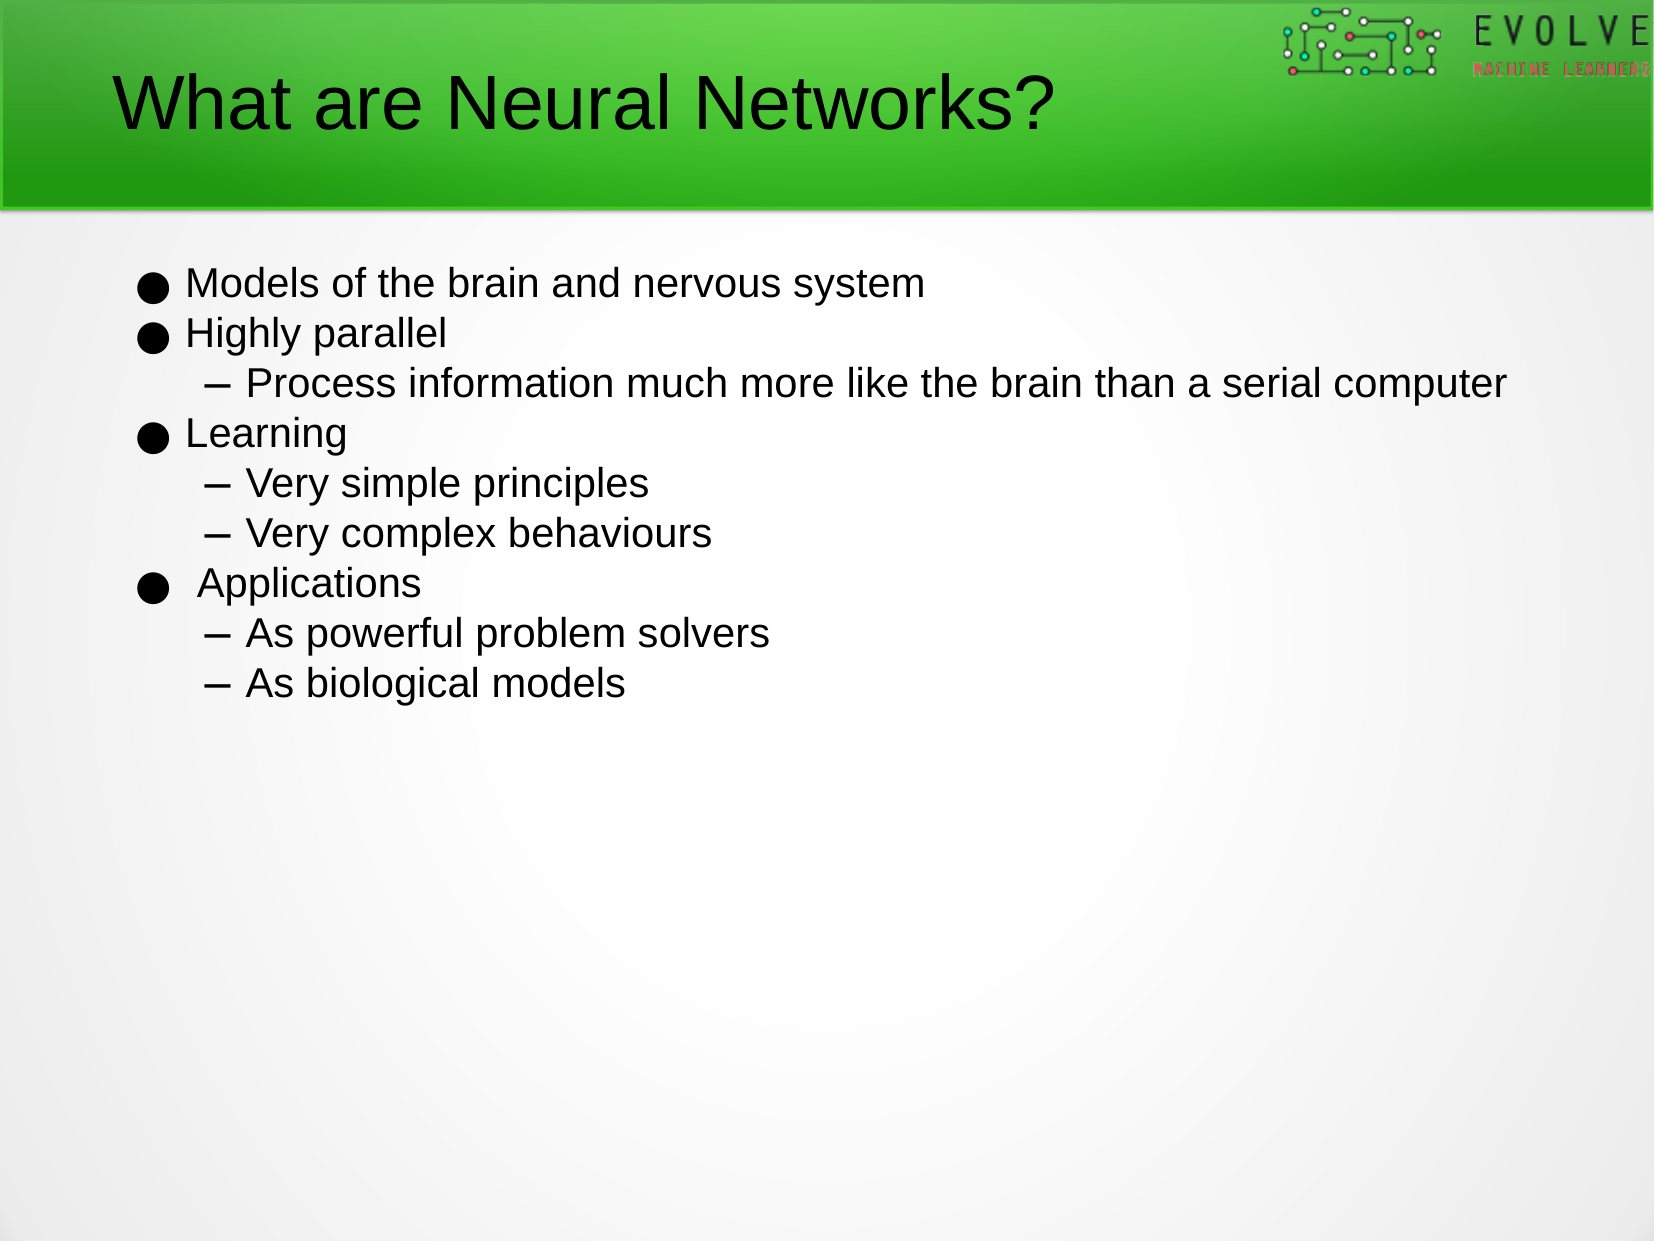

What are Neural Networks?
Models of the brain and nervous system
Highly parallel
Process information much more like the brain than a serial computer
Learning
Very simple principles
Very complex behaviours
 Applications
As powerful problem solvers
As biological models